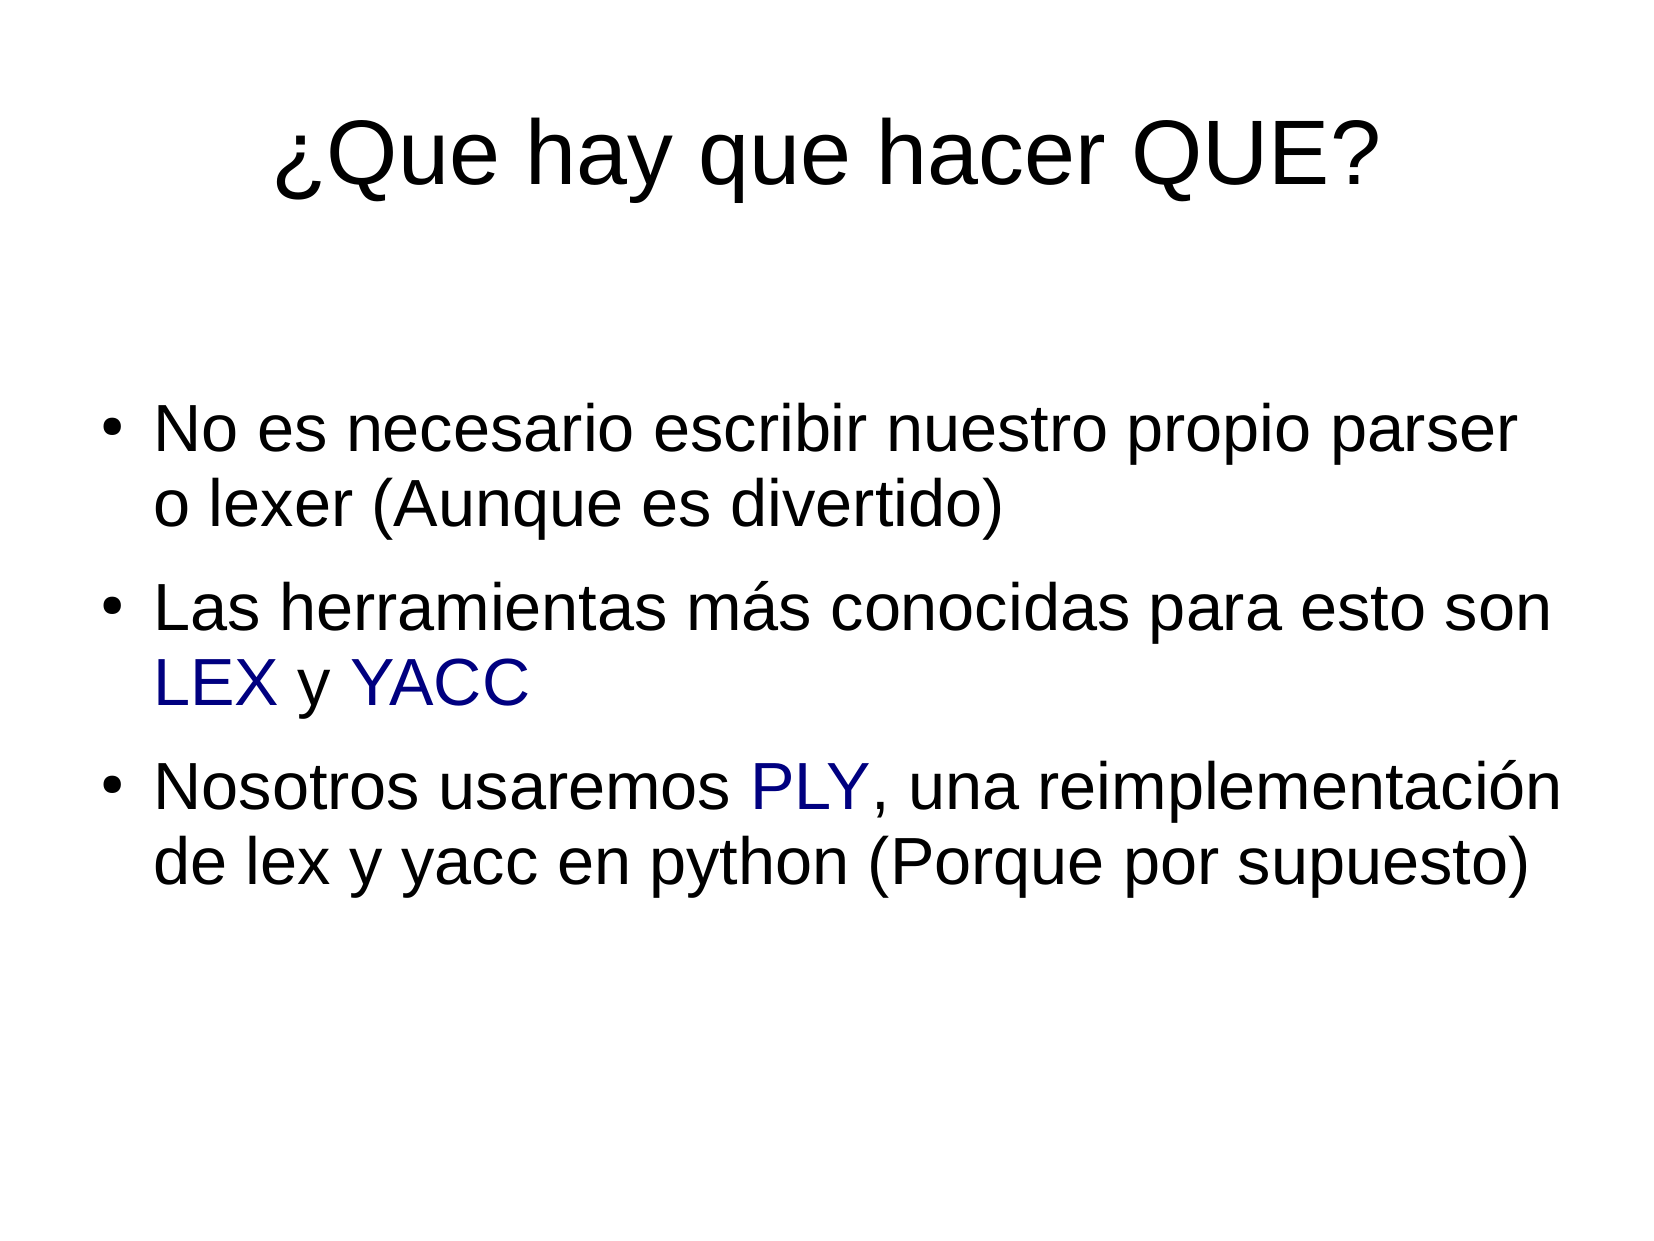

# ¿Que hay que hacer QUE?
No es necesario escribir nuestro propio parser o lexer (Aunque es divertido)
Las herramientas más conocidas para esto son LEX y YACC
Nosotros usaremos PLY, una reimplementación de lex y yacc en python (Porque por supuesto)